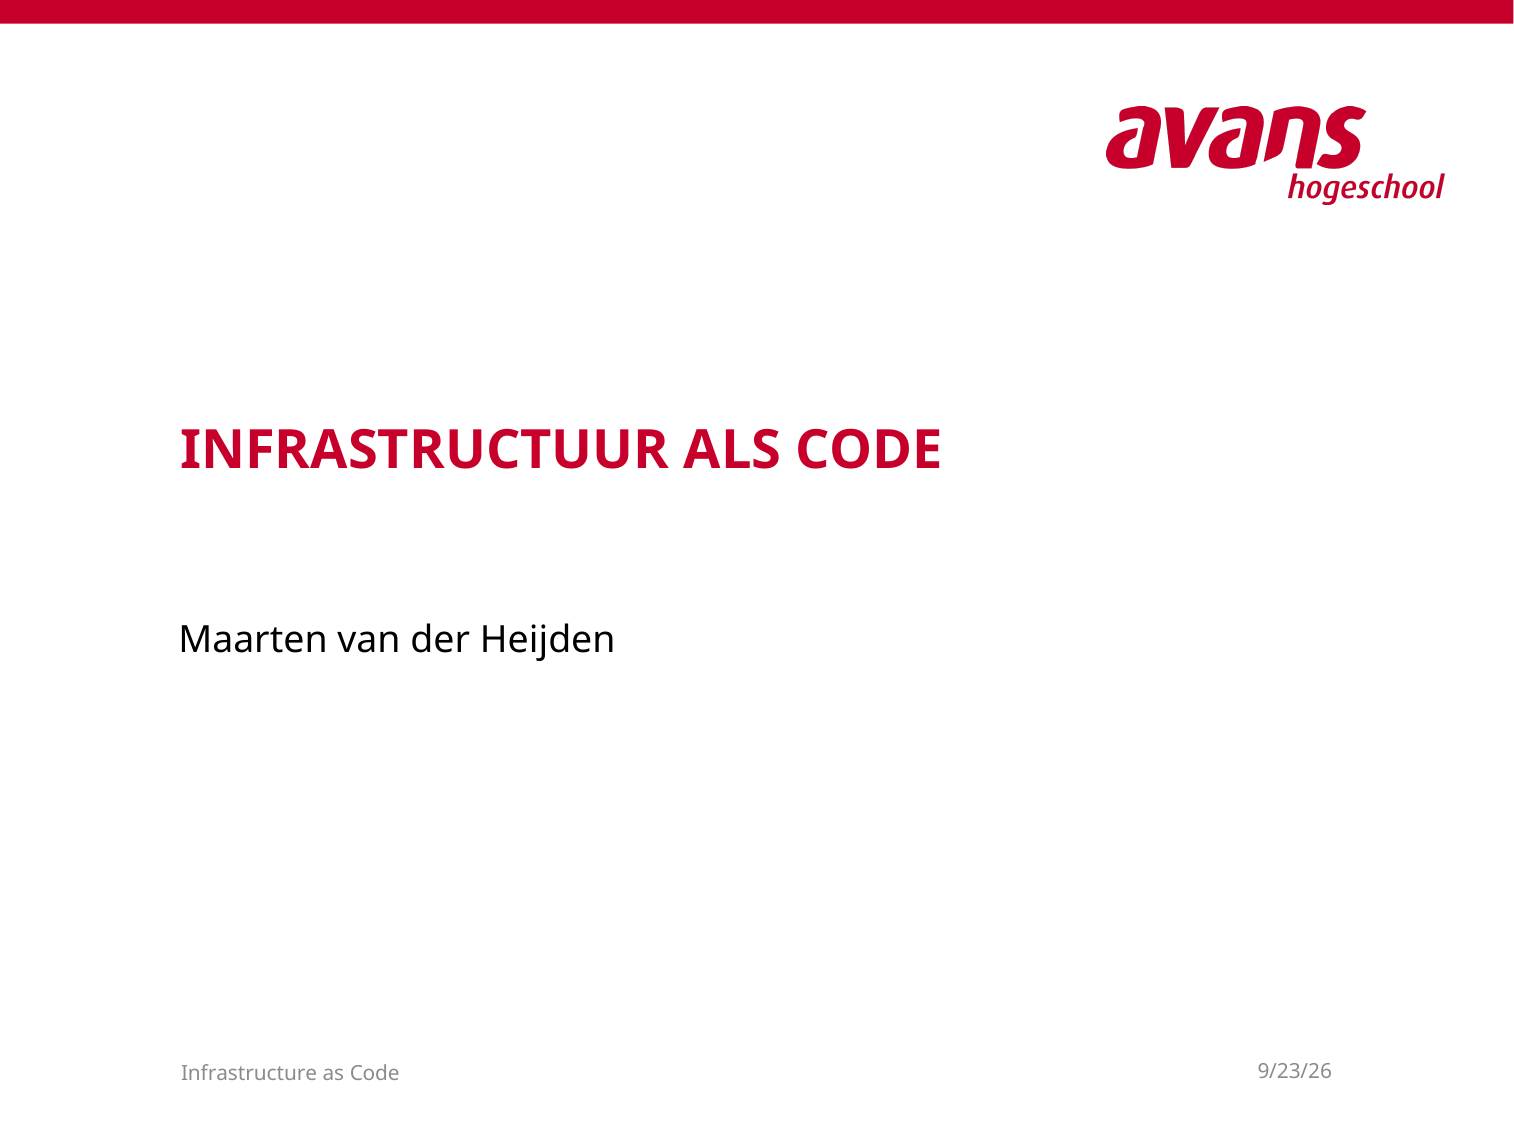

# Infrastructuur als code
Maarten van der Heijden